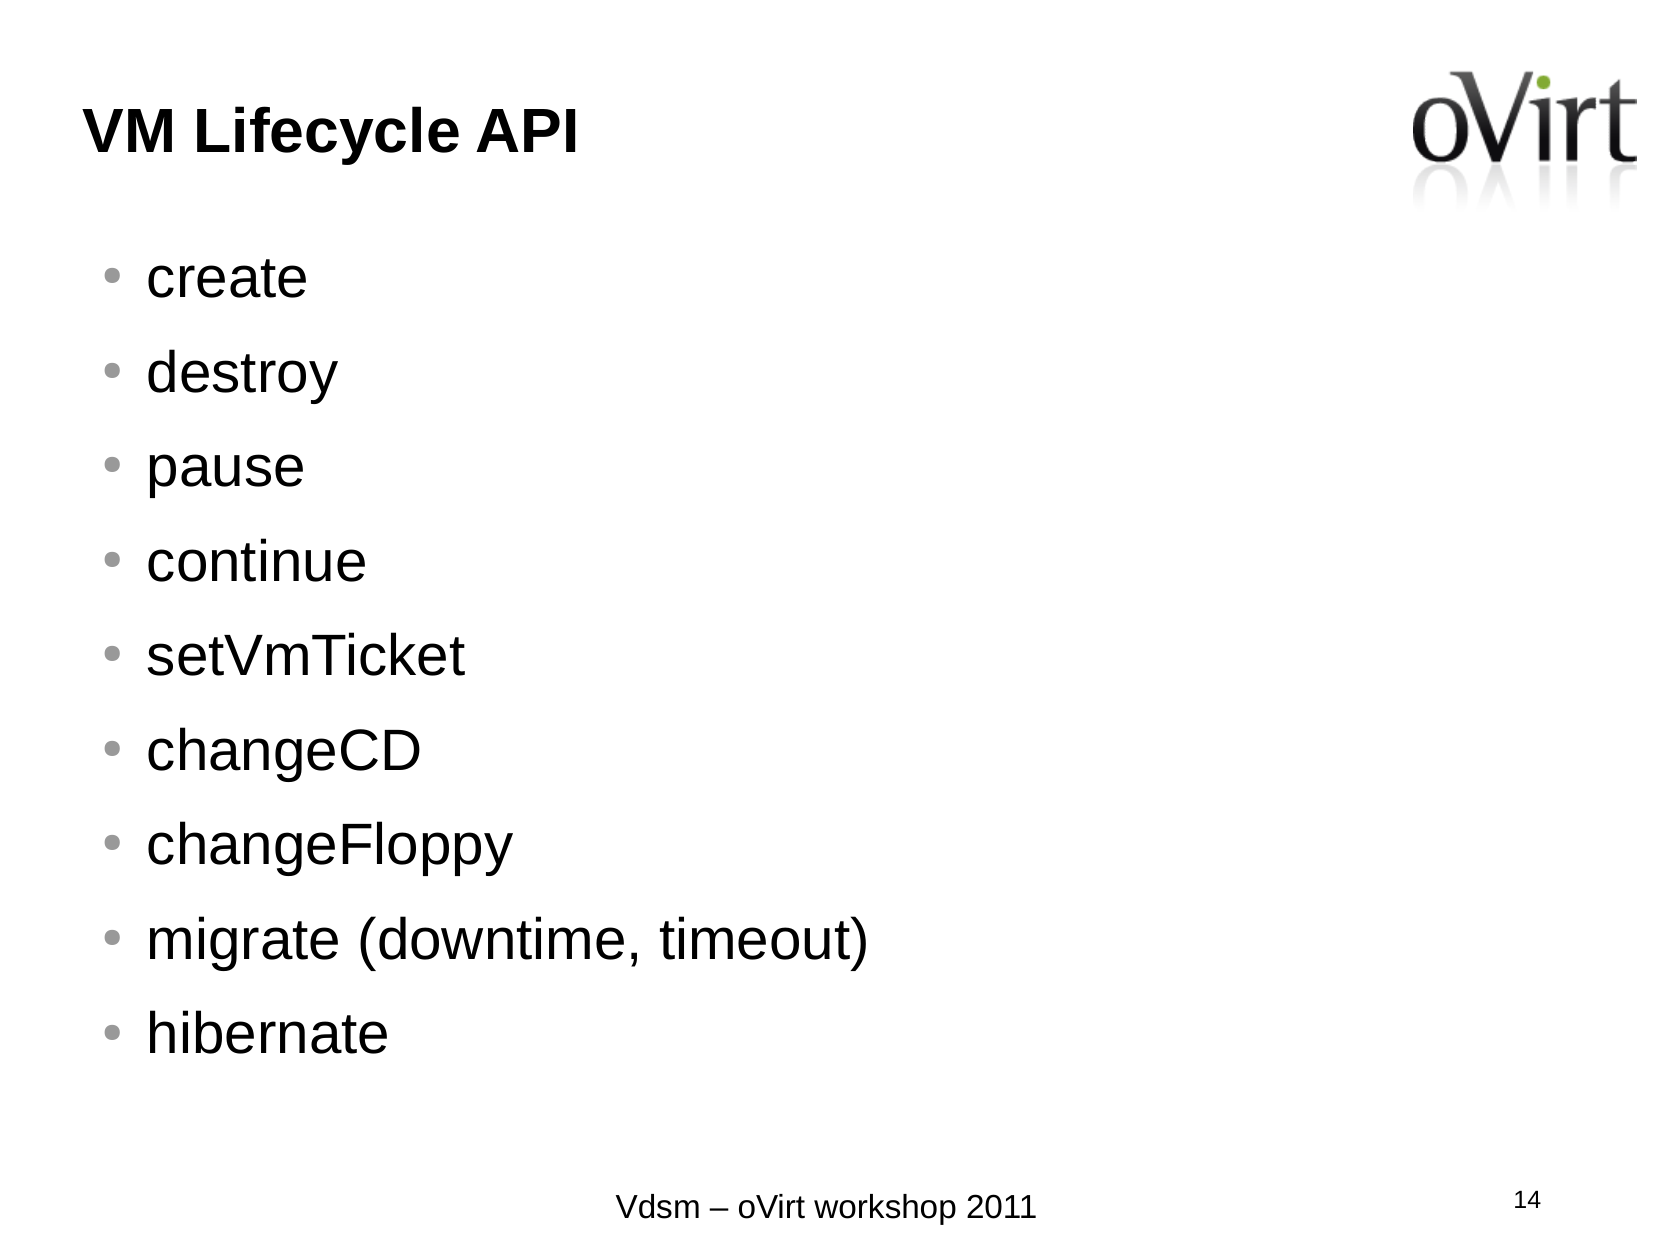

# VM Lifecycle API
create
destroy
pause
continue
setVmTicket
changeCD
changeFloppy
migrate (downtime, timeout)
hibernate